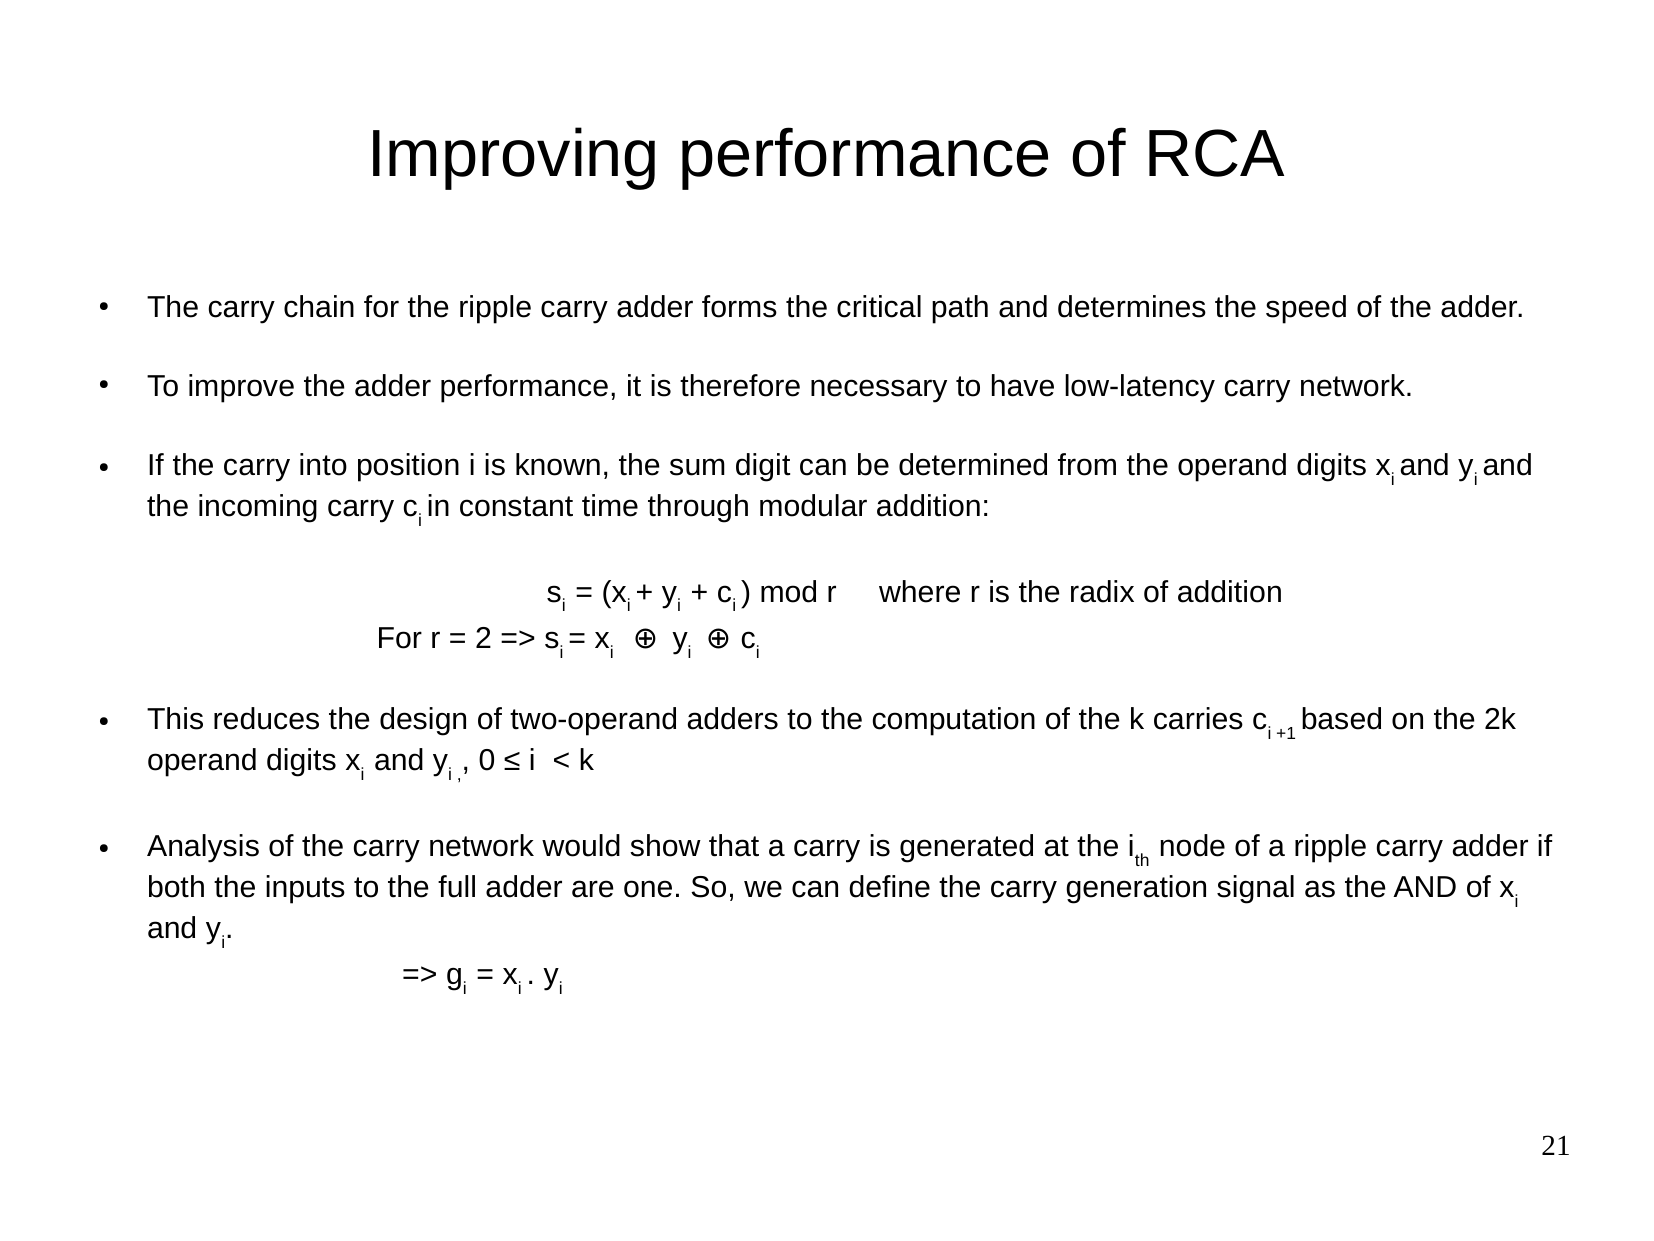

# Improving performance of RCA
The carry chain for the ripple carry adder forms the critical path and determines the speed of the adder.
To improve the adder performance, it is therefore necessary to have low-latency carry network.
If the carry into position i is known, the sum digit can be determined from the operand digits xi and yi and the incoming carry ci in constant time through modular addition:
 si = (xi + yi + ci ) mod r where r is the radix of addition
 For r = 2 => si = xi ⊕ yi ⊕ ci
This reduces the design of two-operand adders to the computation of the k carries ci +1 based on the 2k operand digits xi and yi ,, 0 ≤ i < k
Analysis of the carry network would show that a carry is generated at the ith node of a ripple carry adder if both the inputs to the full adder are one. So, we can define the carry generation signal as the AND of xi and yi.
 => gi = xi . yi
21